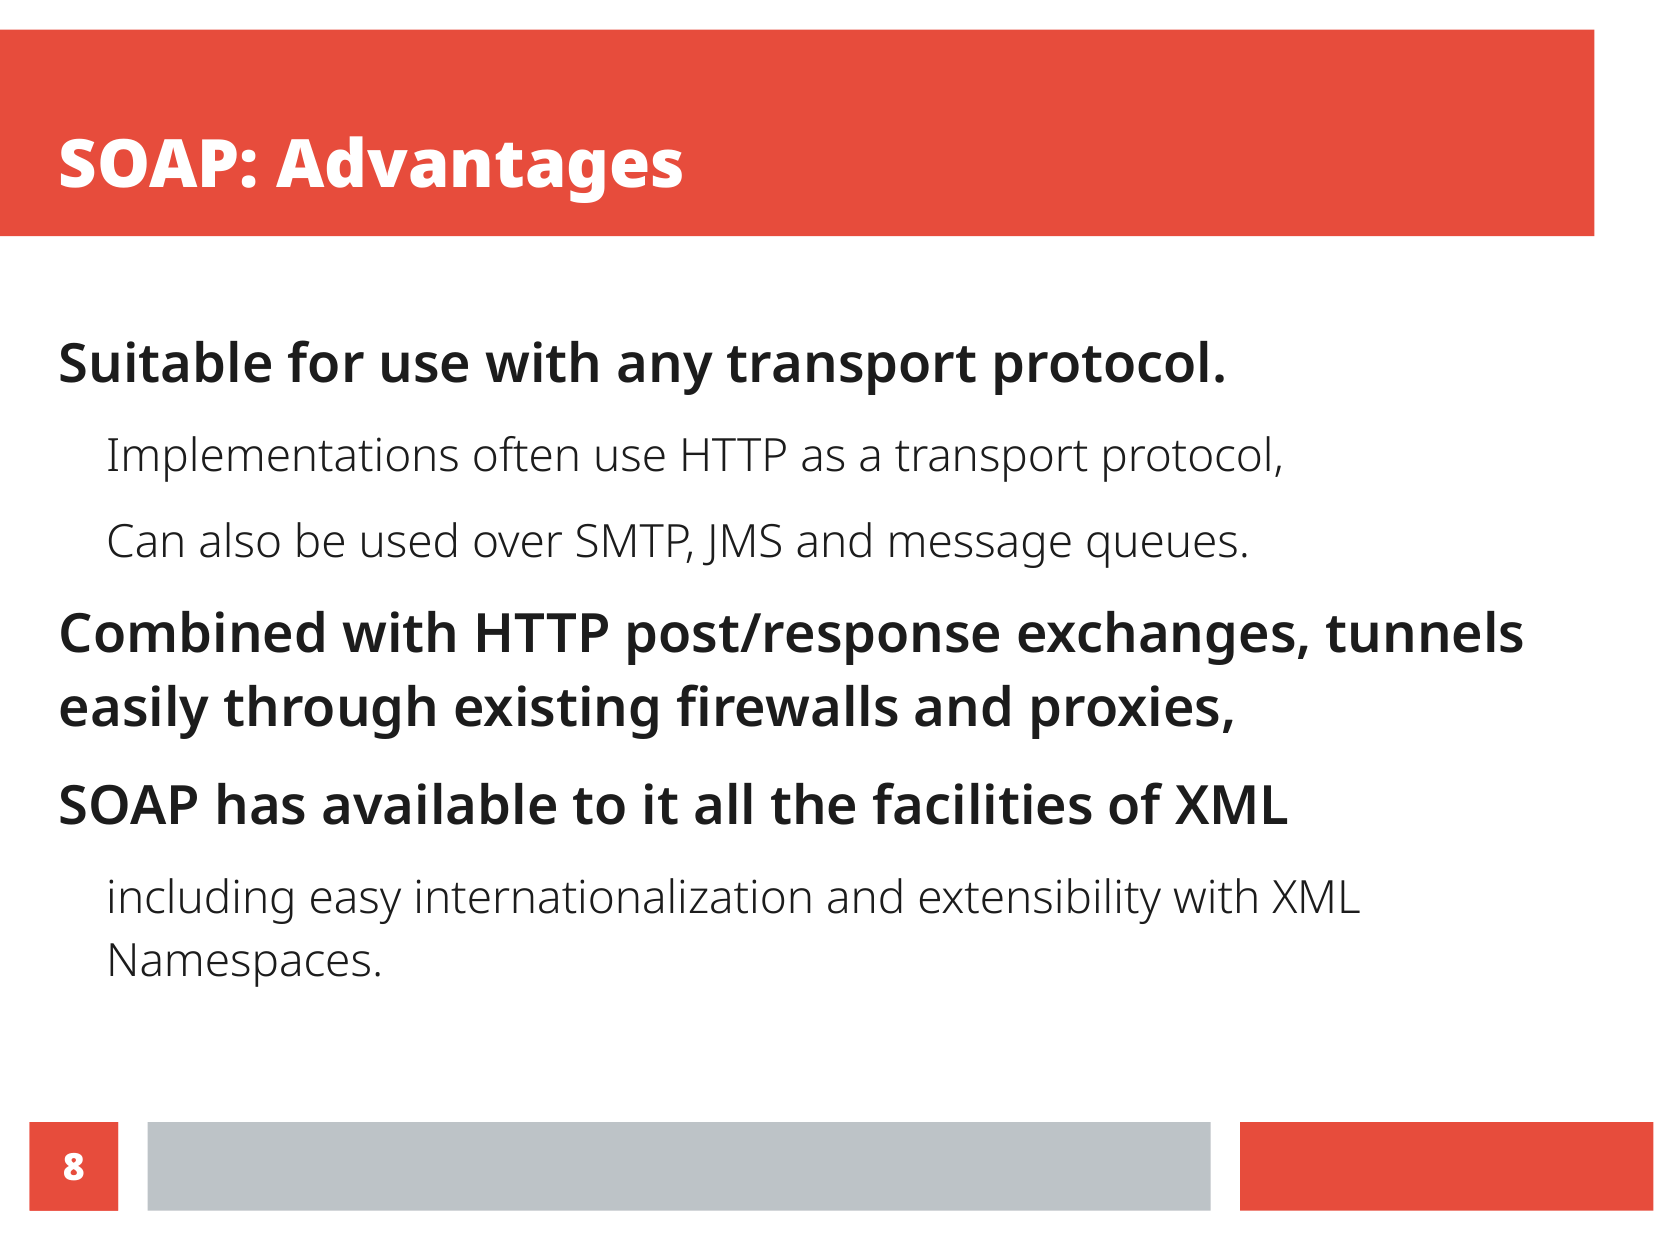

# SOAP: Advantages
Suitable for use with any transport protocol.
Implementations often use HTTP as a transport protocol,
Can also be used over SMTP, JMS and message queues.
Combined with HTTP post/response exchanges, tunnels easily through existing firewalls and proxies,
SOAP has available to it all the facilities of XML
including easy internationalization and extensibility with XML Namespaces.
8